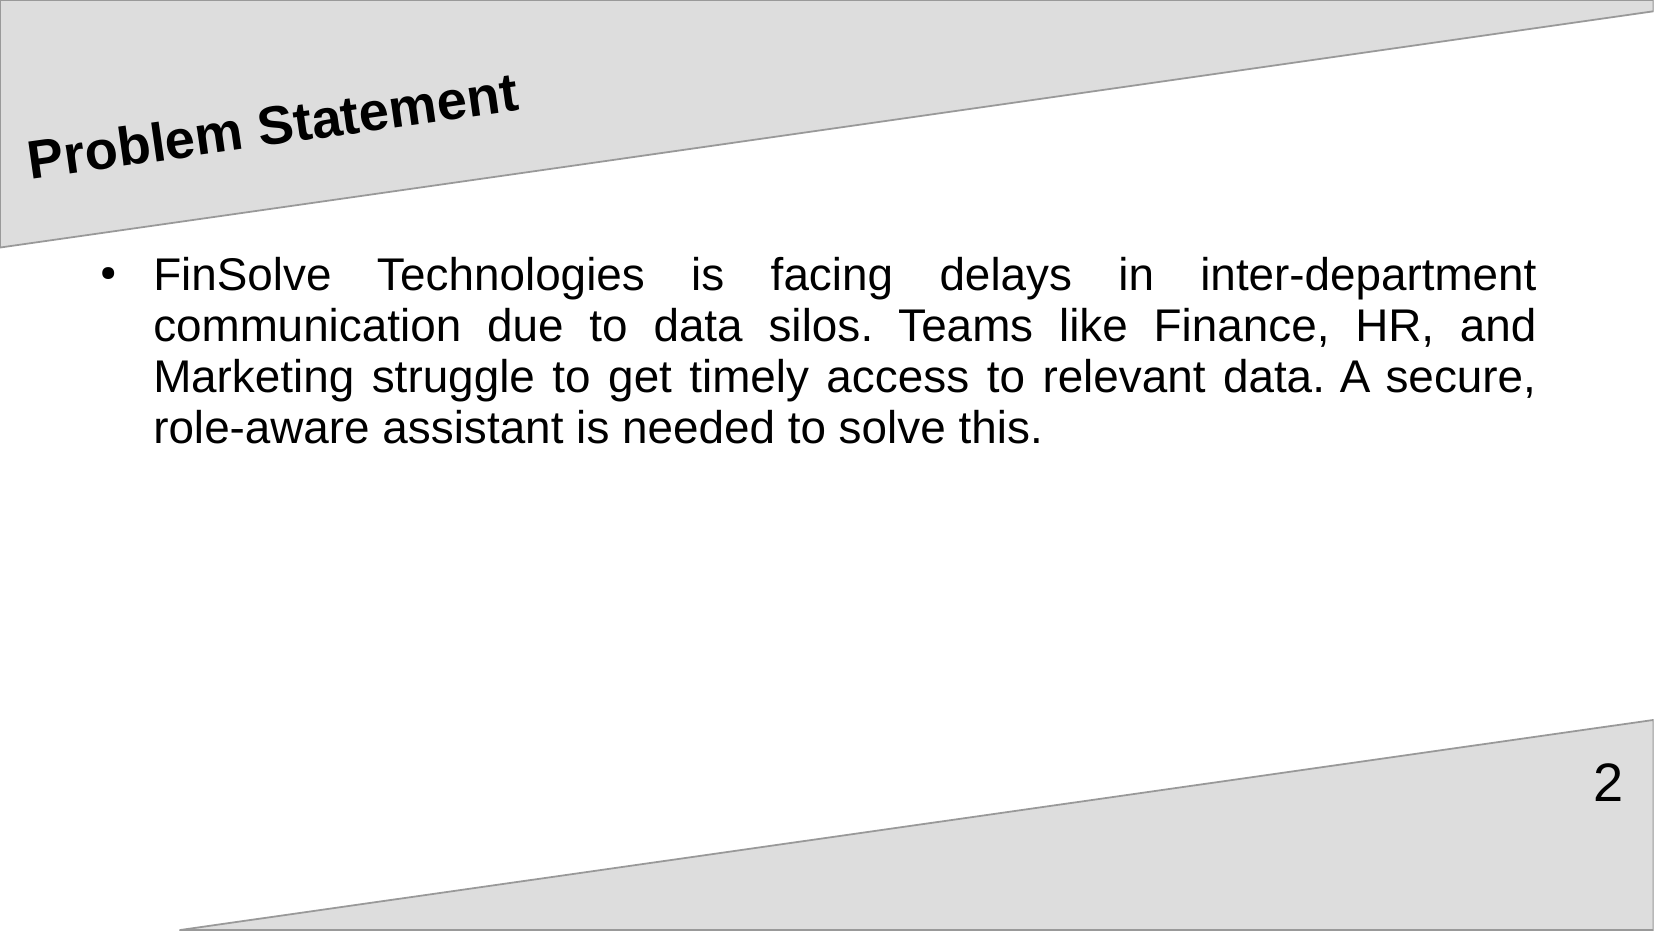

# Problem Statement
FinSolve Technologies is facing delays in inter-department communication due to data silos. Teams like Finance, HR, and Marketing struggle to get timely access to relevant data. A secure, role-aware assistant is needed to solve this.
2